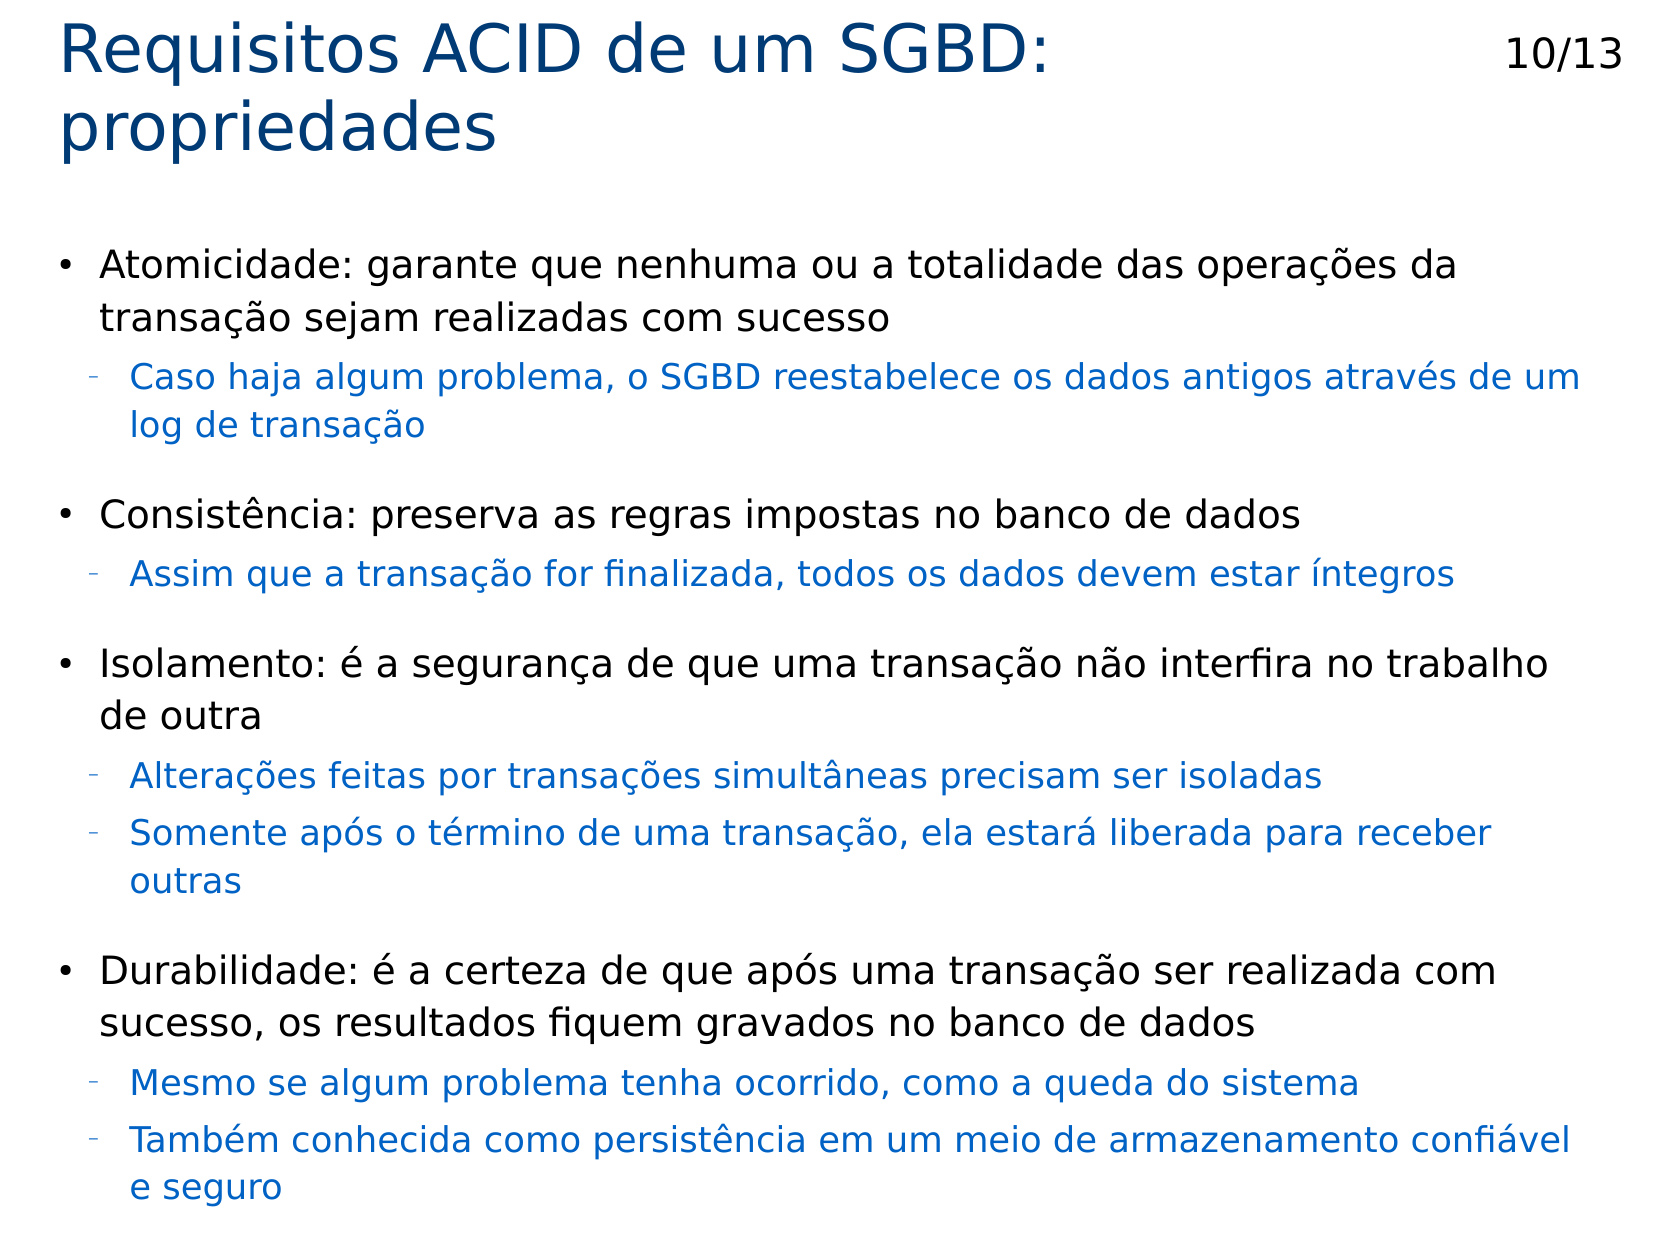

# Requisitos ACID de um SGBD: propriedades
10
Atomicidade: garante que nenhuma ou a totalidade das operações da transação sejam realizadas com sucesso
Caso haja algum problema, o SGBD reestabelece os dados antigos através de um log de transação
Consistência: preserva as regras impostas no banco de dados
Assim que a transação for finalizada, todos os dados devem estar íntegros
Isolamento: é a segurança de que uma transação não interfira no trabalho de outra
Alterações feitas por transações simultâneas precisam ser isoladas
Somente após o término de uma transação, ela estará liberada para receber outras
Durabilidade: é a certeza de que após uma transação ser realizada com sucesso, os resultados fiquem gravados no banco de dados
Mesmo se algum problema tenha ocorrido, como a queda do sistema
Também conhecida como persistência em um meio de armazenamento confiável e seguro